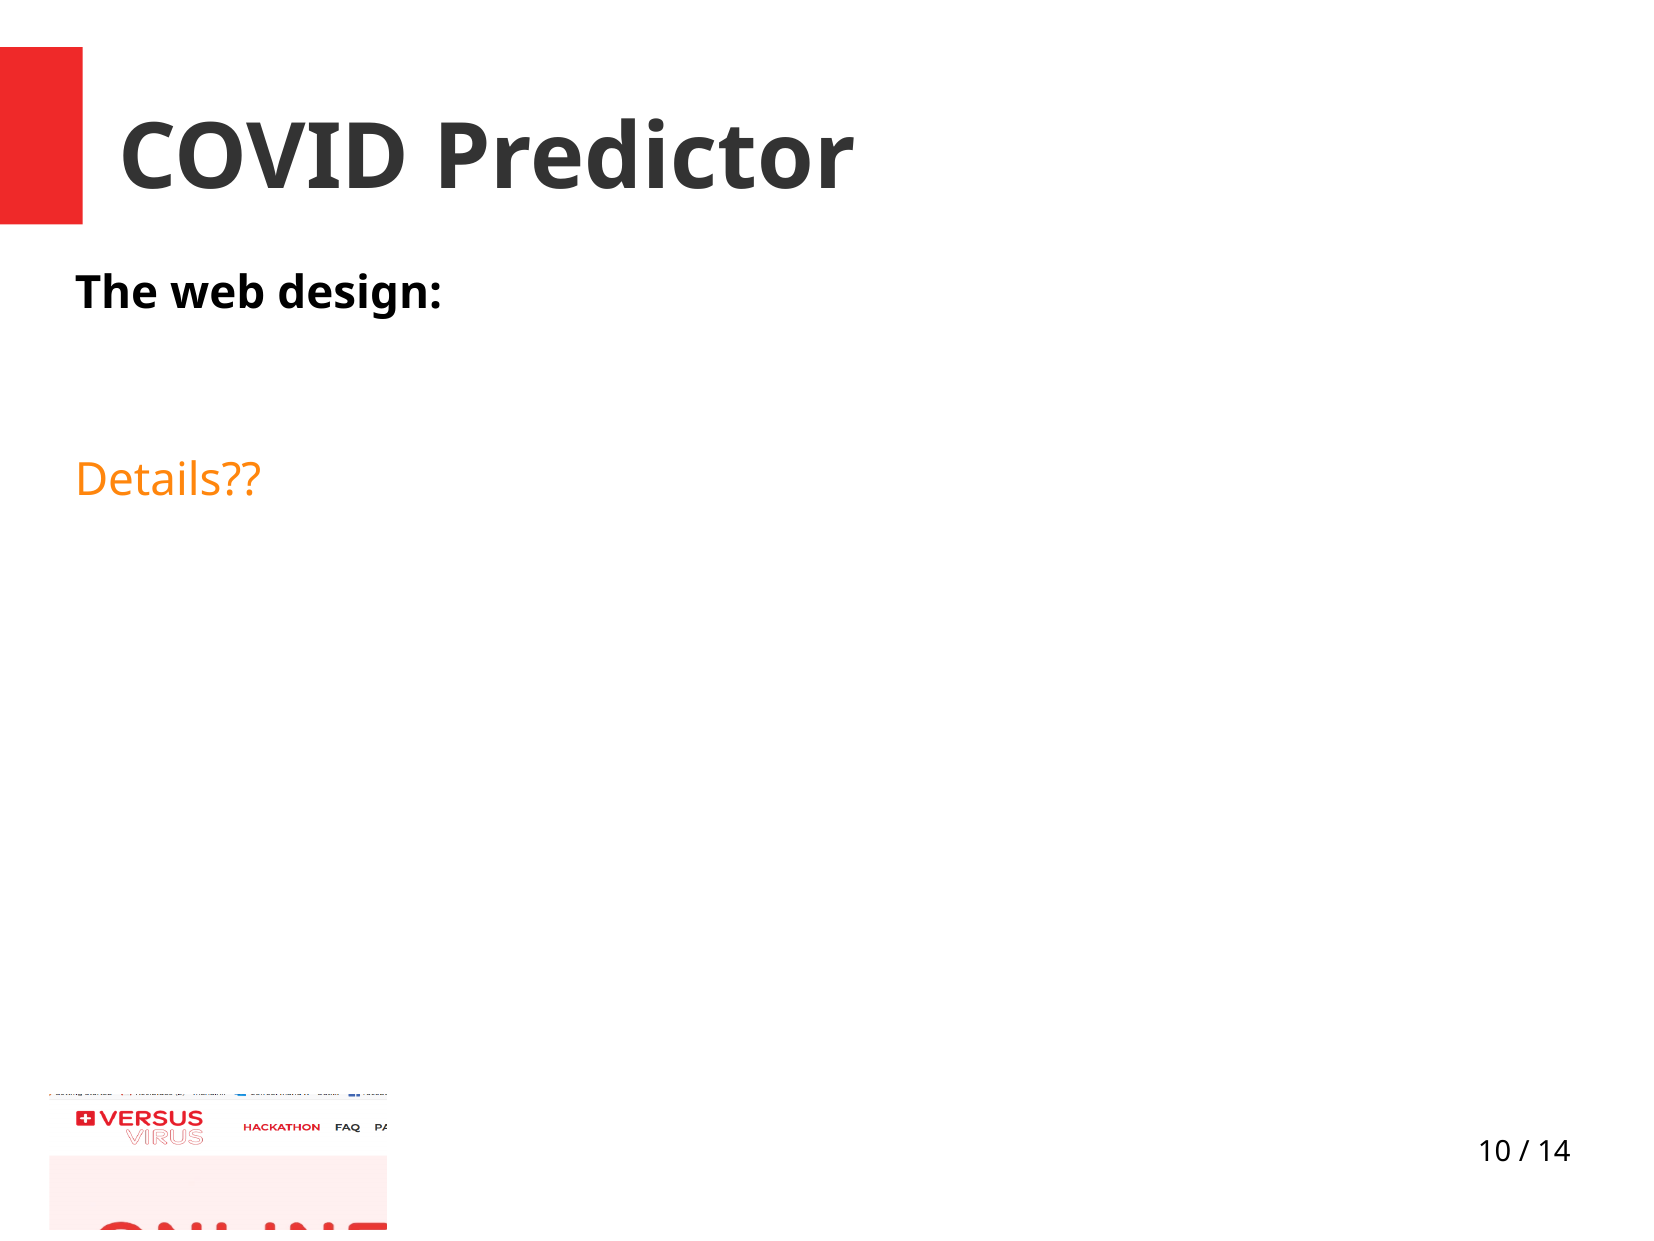

# COVID Predictor
The web design:
Details??
10